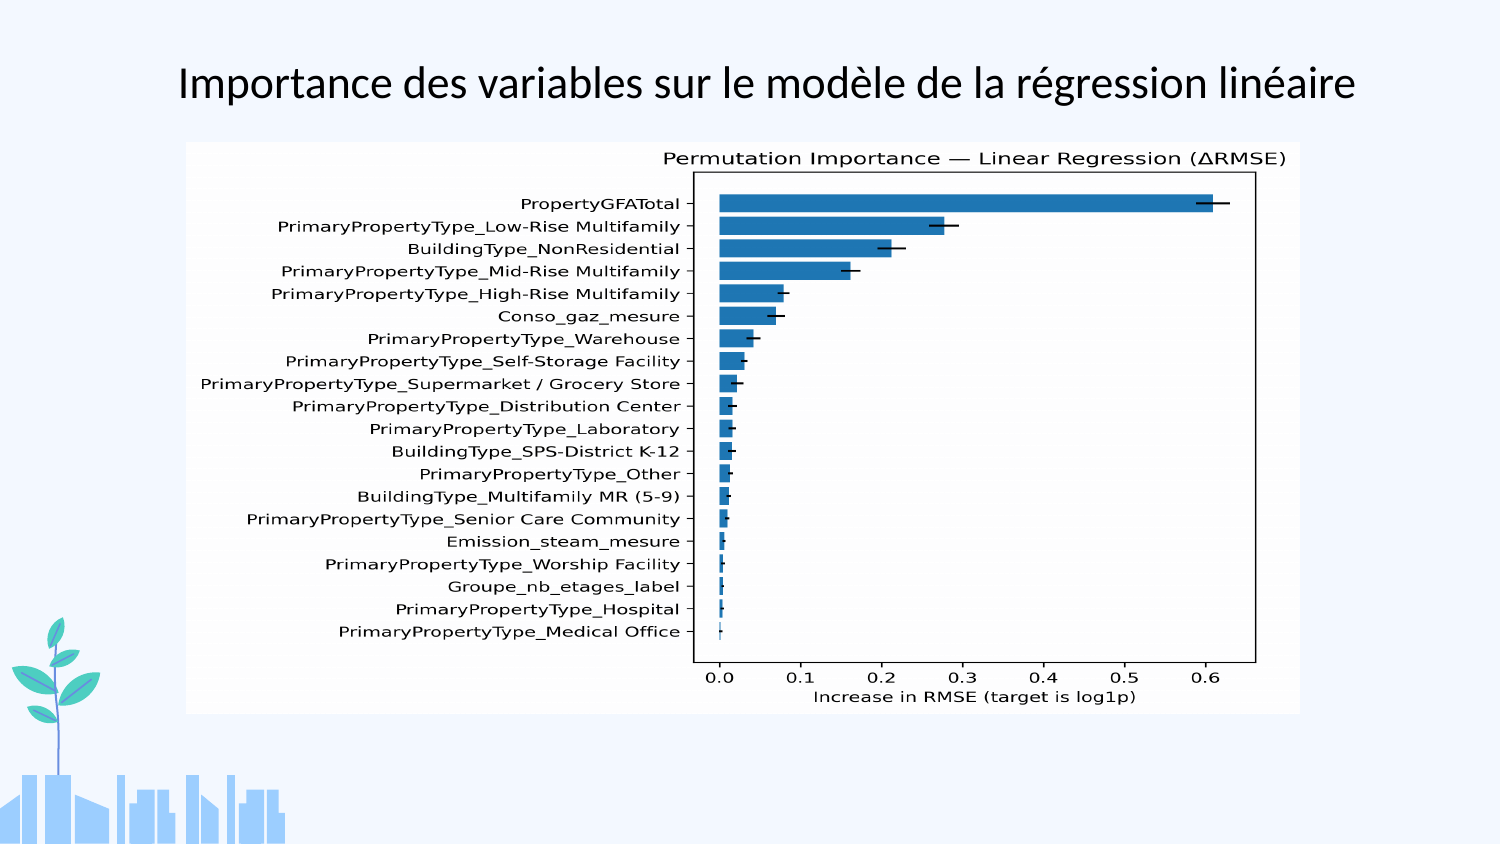

# Importance des variables sur le modèle de la régression linéaire